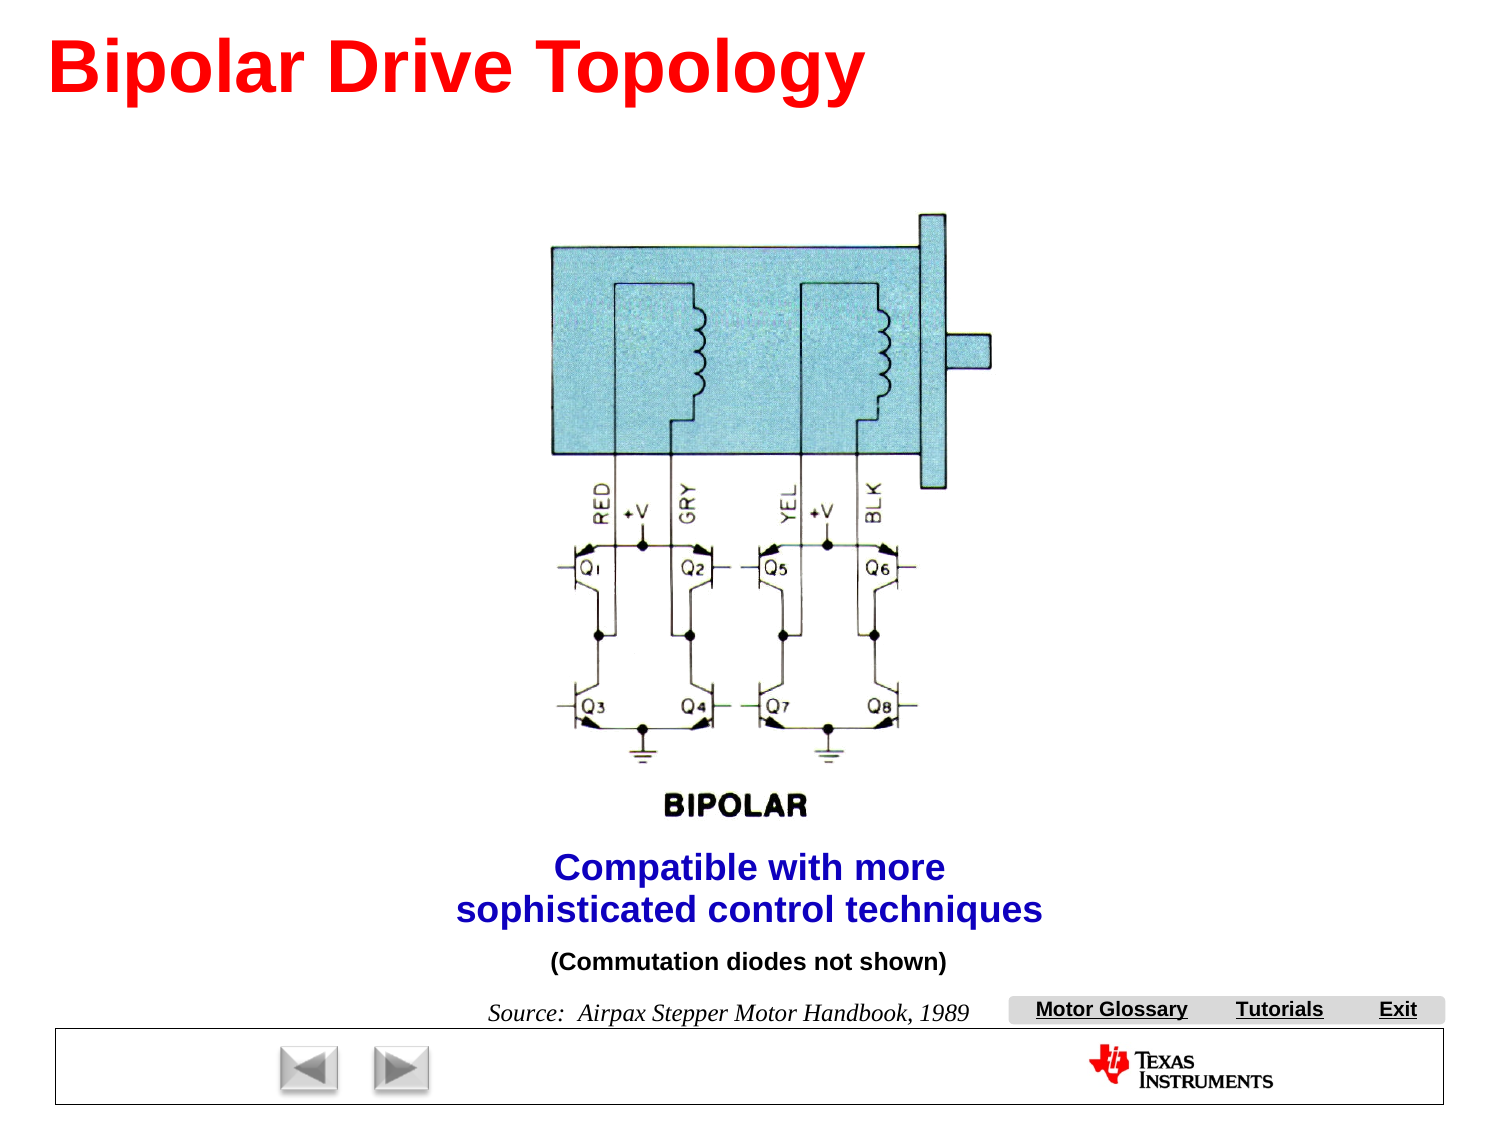

# Bipolar Drive Topology
Compatible with more
sophisticated control techniques
(Commutation diodes not shown)
Source: Airpax Stepper Motor Handbook, 1989